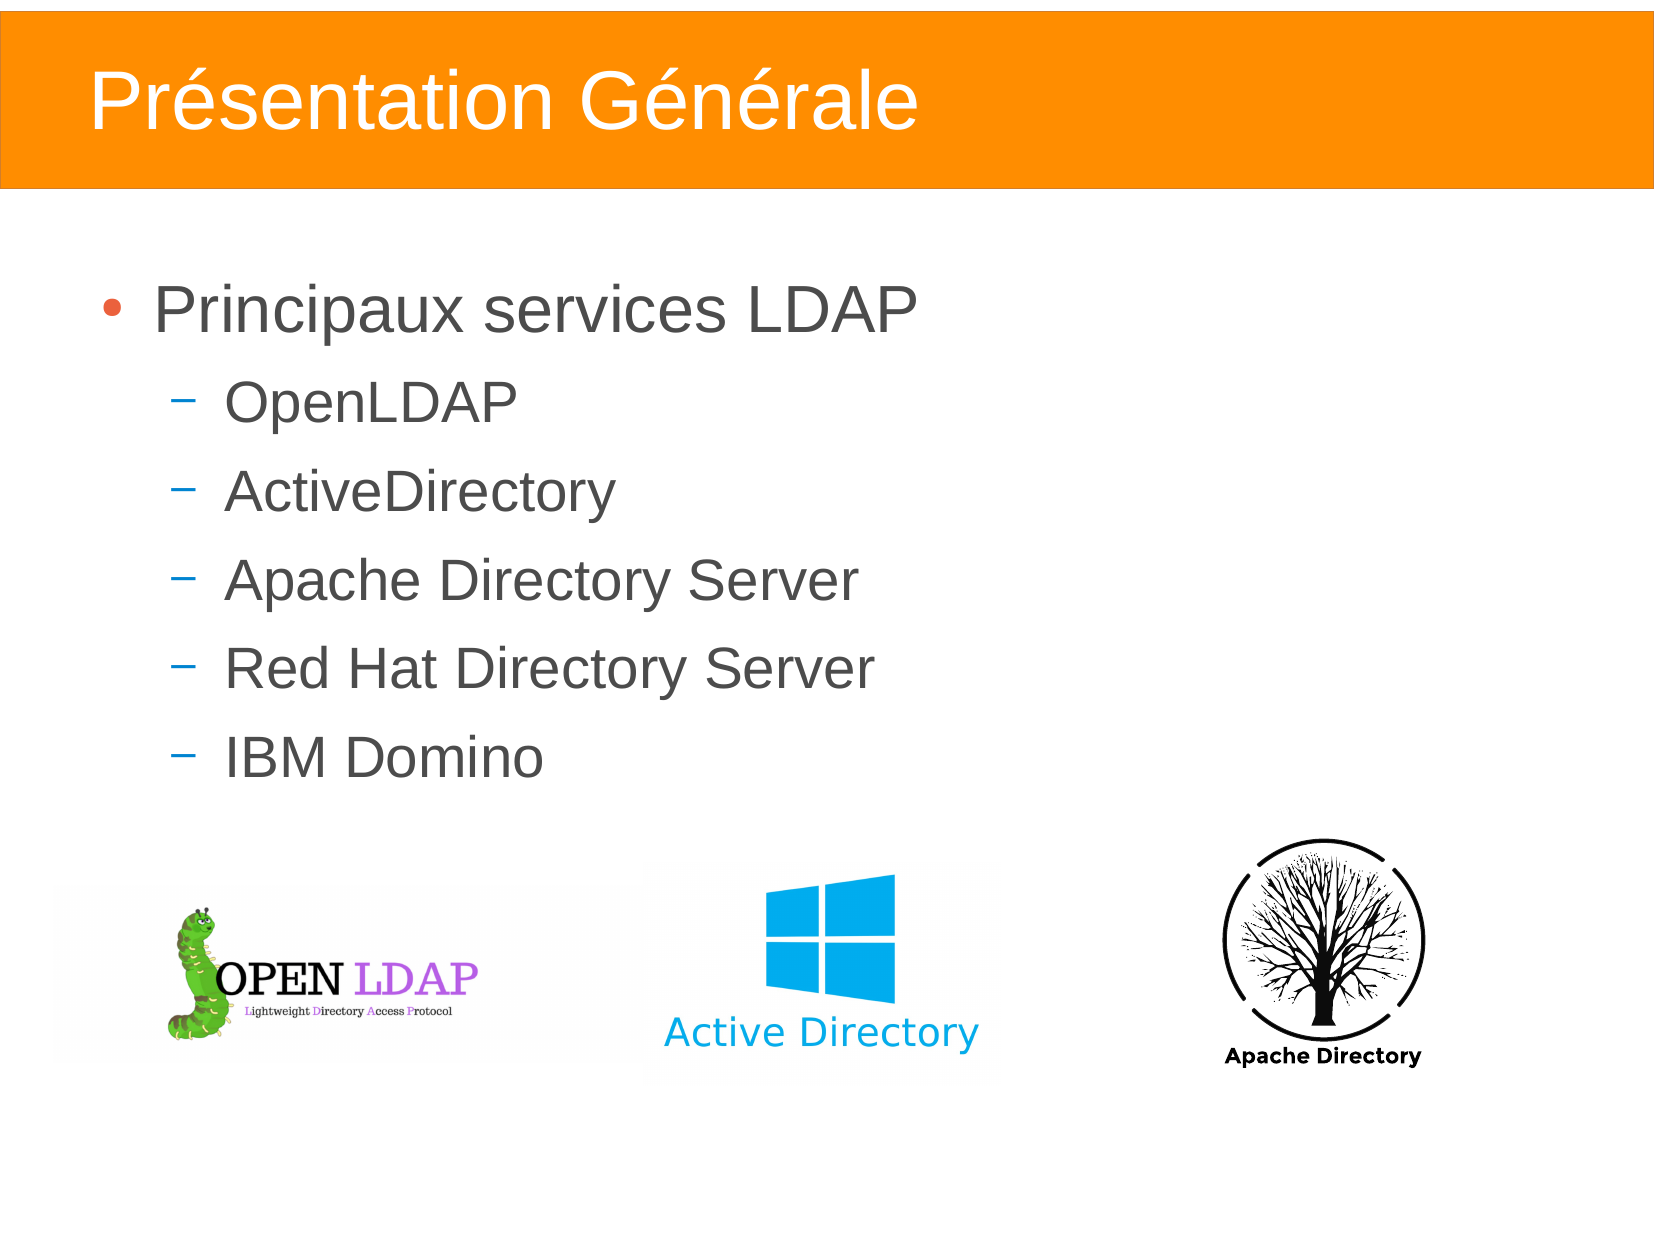

Présentation Générale
# Principaux services LDAP
OpenLDAP
ActiveDirectory
Apache Directory Server
Red Hat Directory Server
IBM Domino